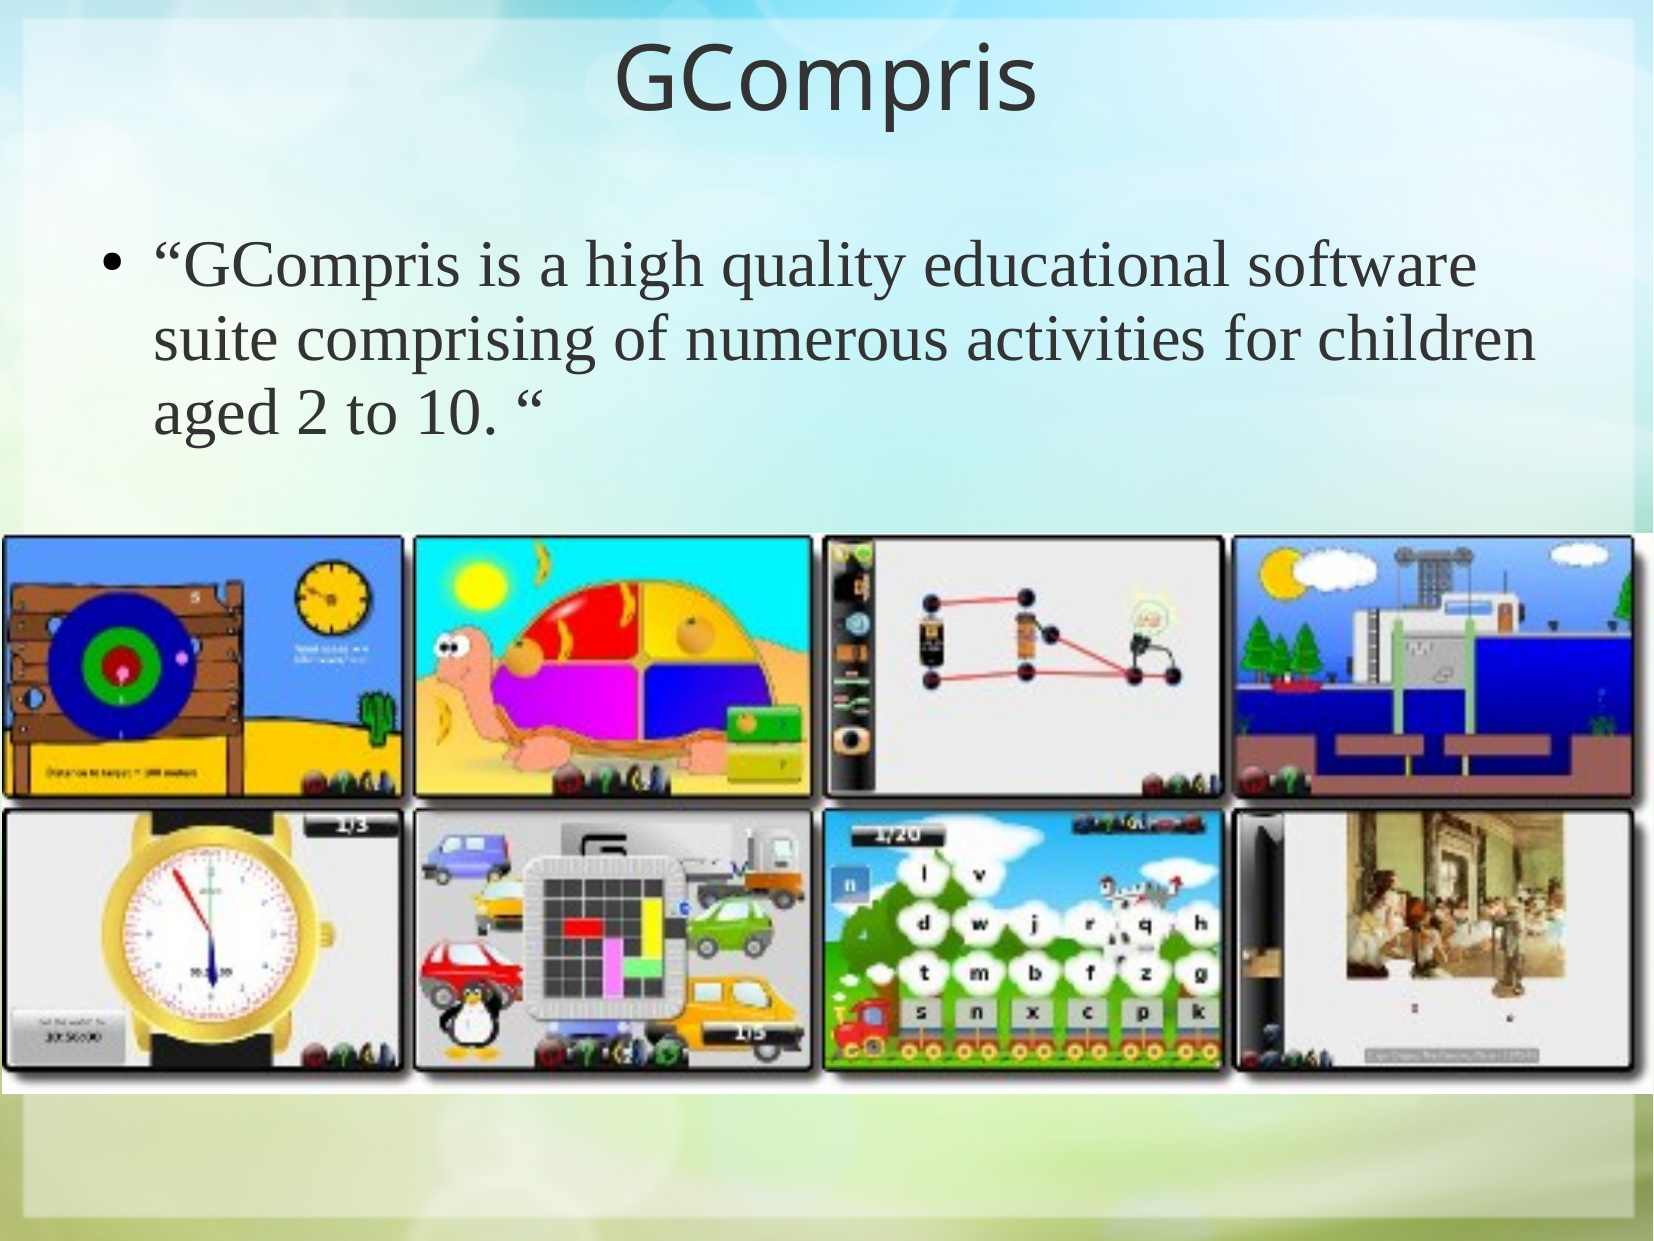

# GCompris
“GCompris is a high quality educational software suite comprising of numerous activities for children aged 2 to 10. “